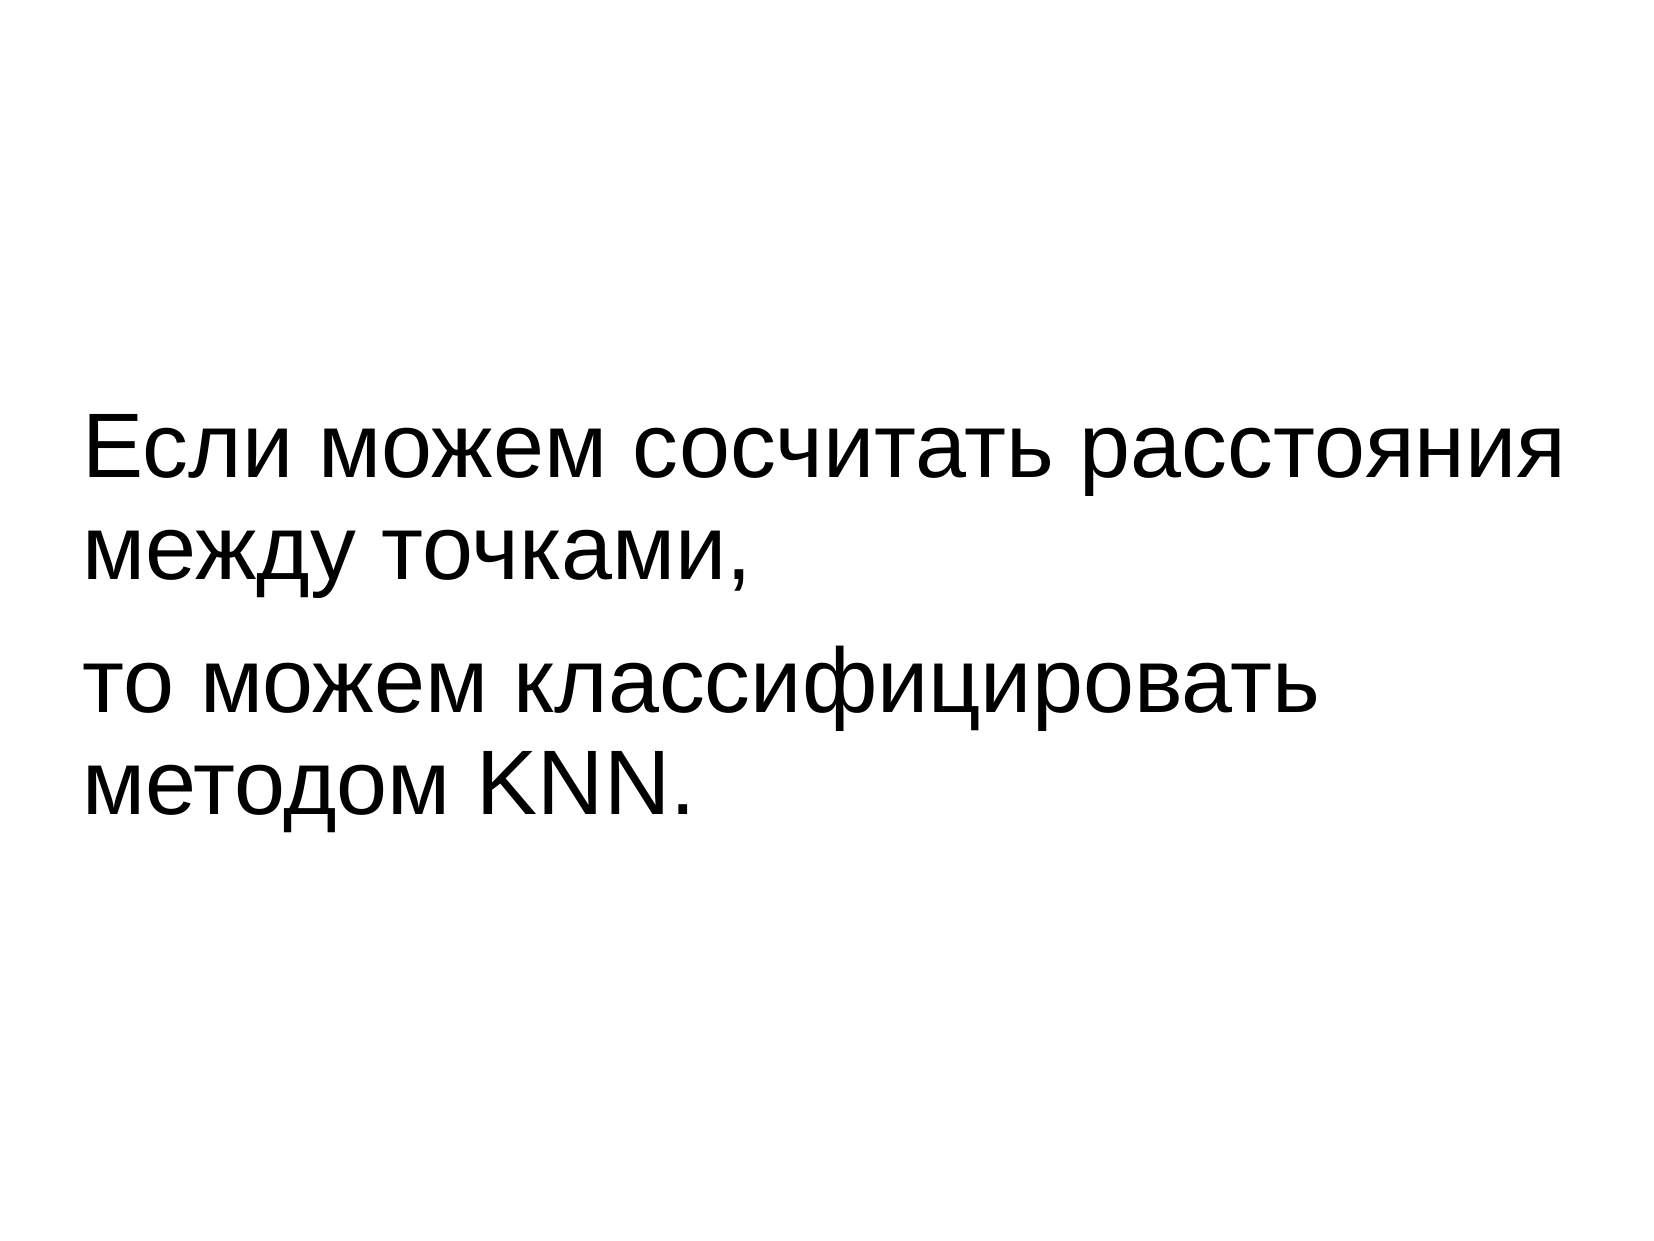

#
Если можем сосчитать расстояния между точками,
то можем классифицировать методом KNN.